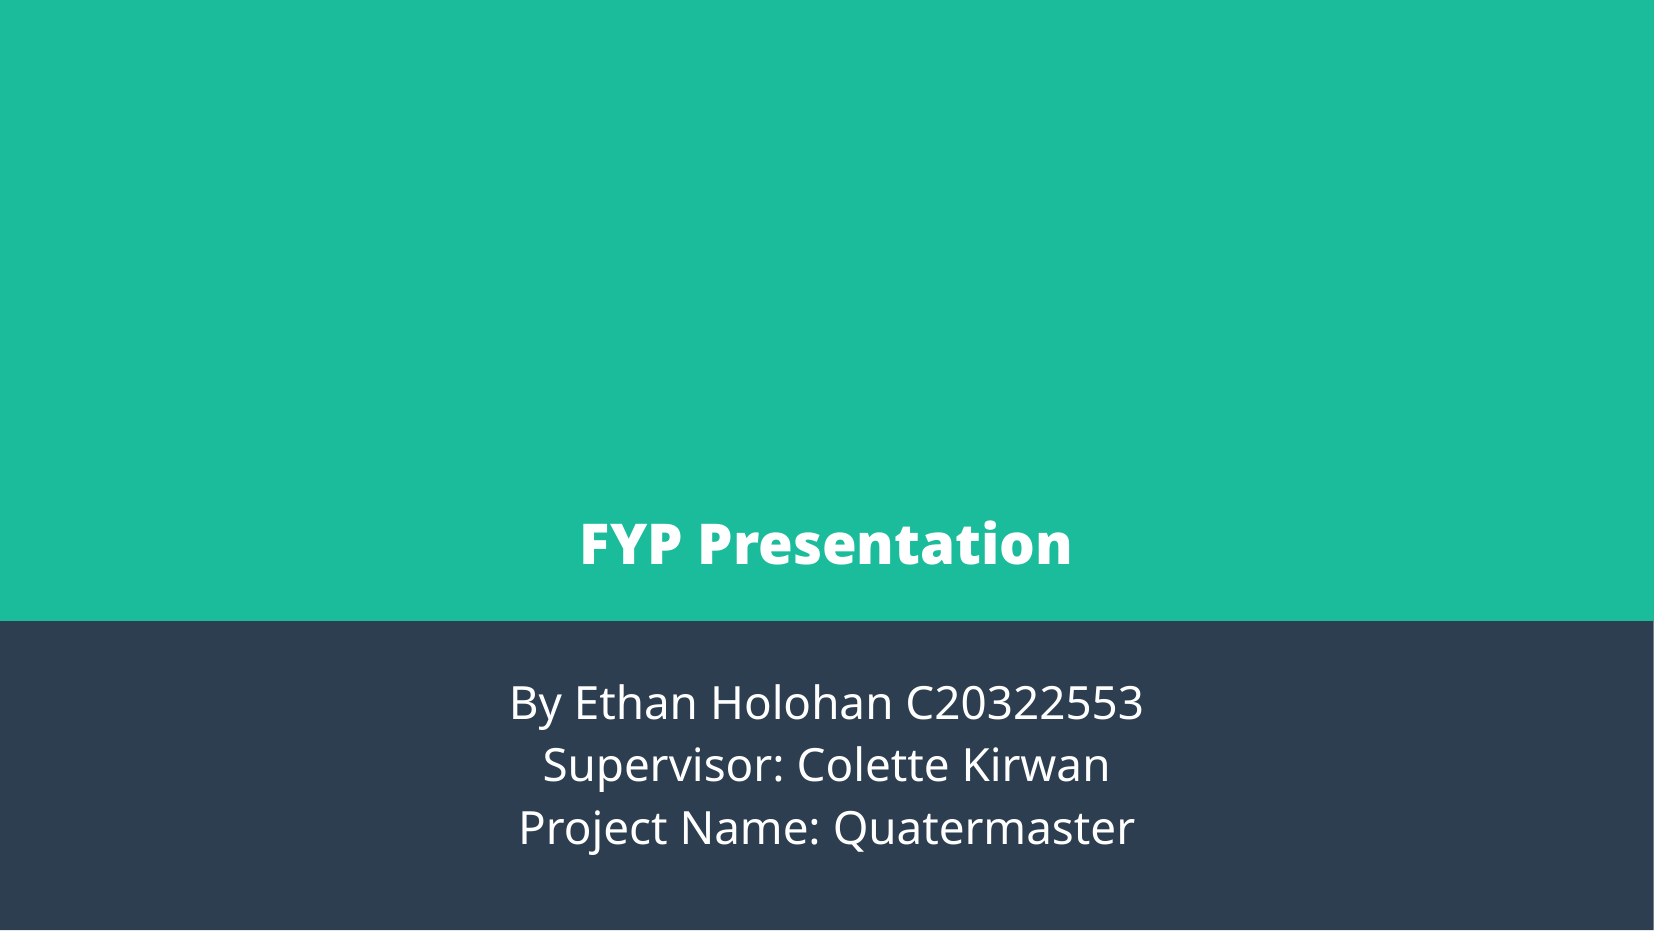

# FYP Presentation
By Ethan Holohan C20322553
Supervisor: Colette Kirwan
Project Name: Quatermaster